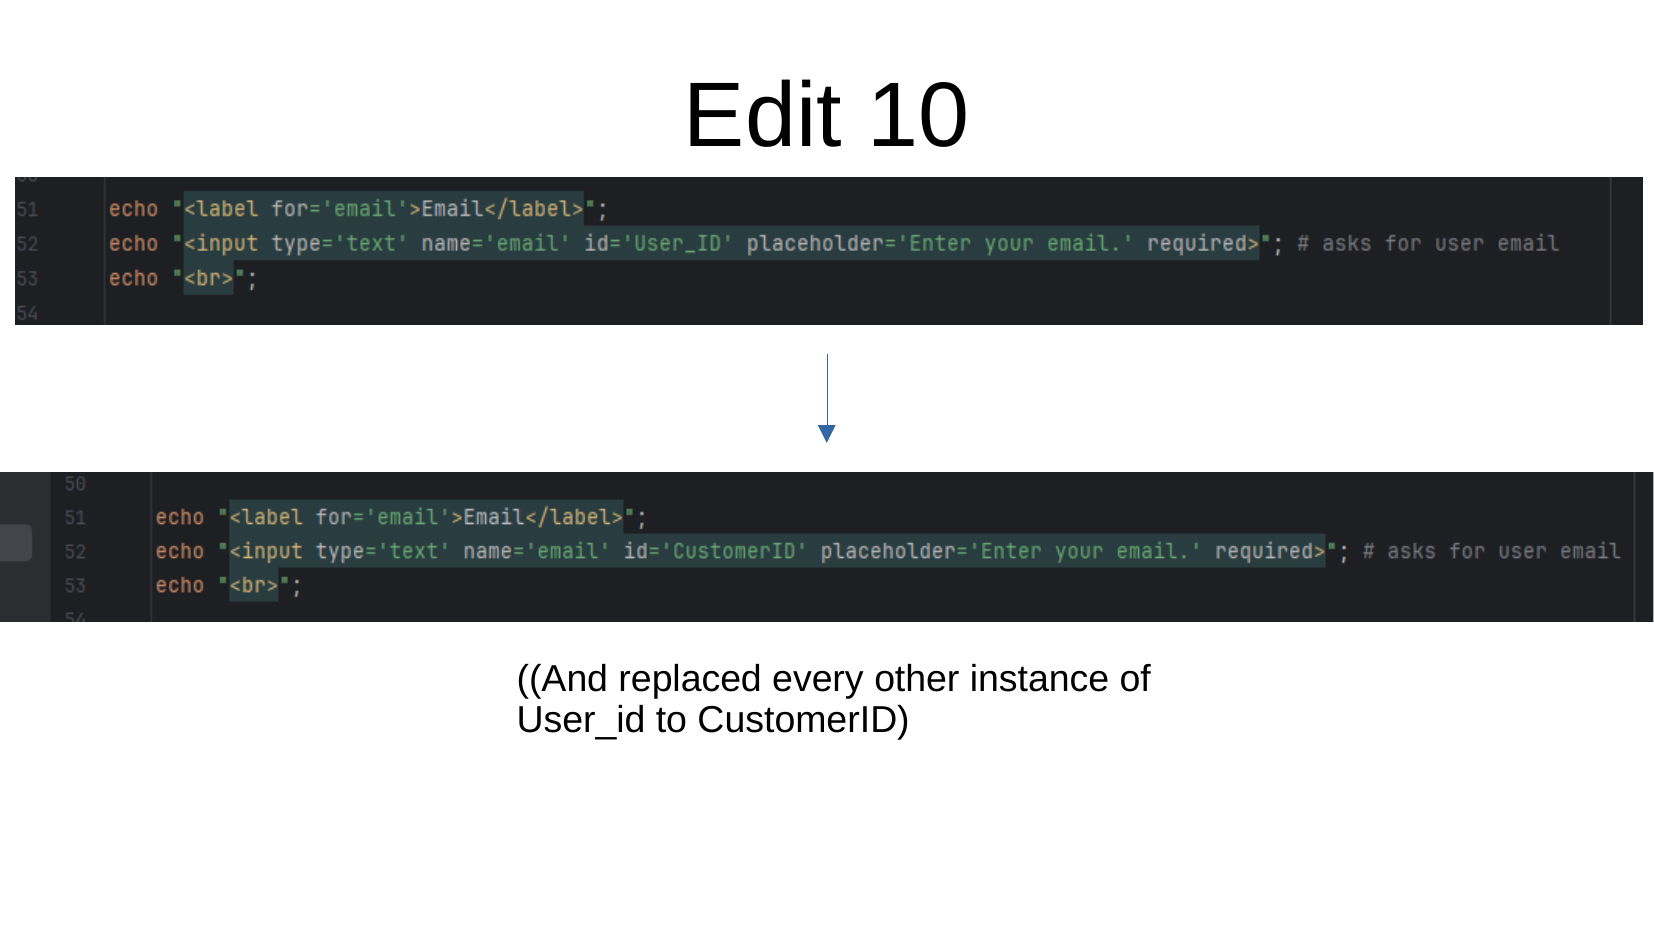

# Edit 10
((And replaced every other instance of User_id to CustomerID)